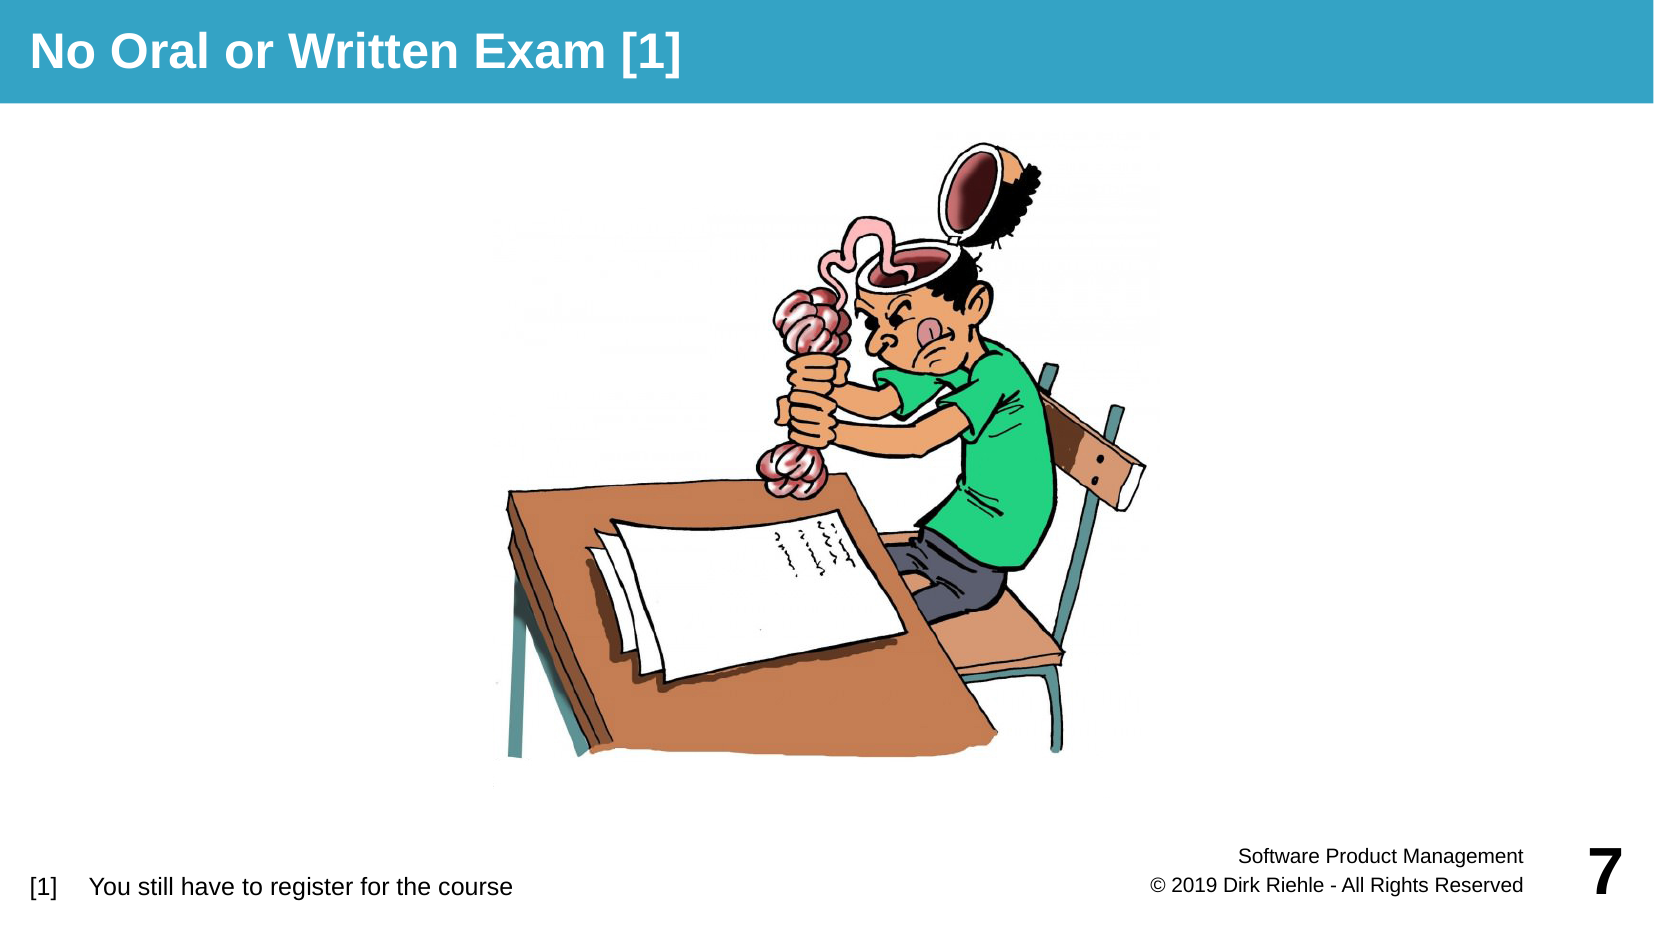

# No Oral or Written Exam [1]
[1]	You still have to register for the course
Software Product Management
7
© 2019 Dirk Riehle - All Rights Reserved